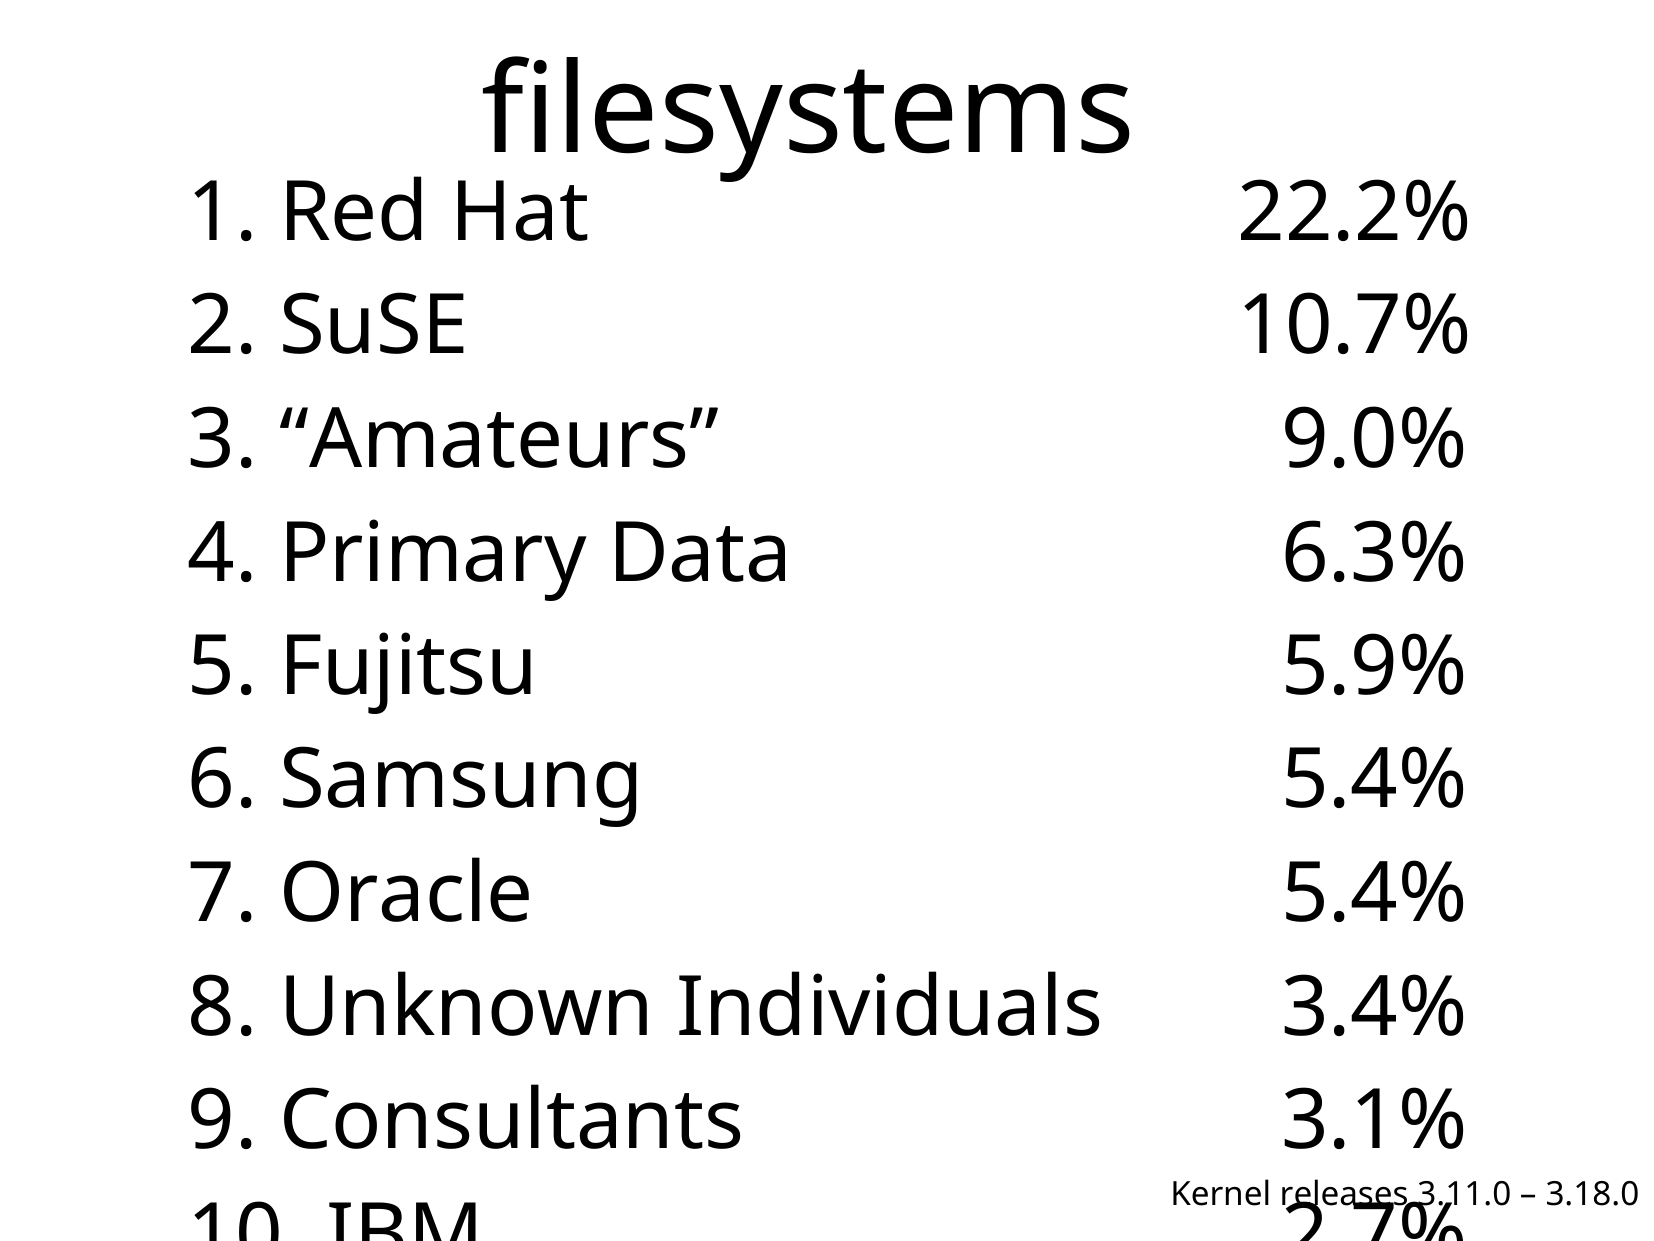

filesystems
1. Red Hat									22.2%
2. SuSE											10.7%
3. “Amateurs”							 9.0%
4. Primary Data						 6.3%
5. Fujitsu										 5.9%
6. Samsung								 5.4%
7. Oracle										 5.4%
8. Unknown Individuals		 3.4%
9. Consultants							 3.1%
10. IBM											 2.7%
Kernel releases 3.11.0 – 3.18.0